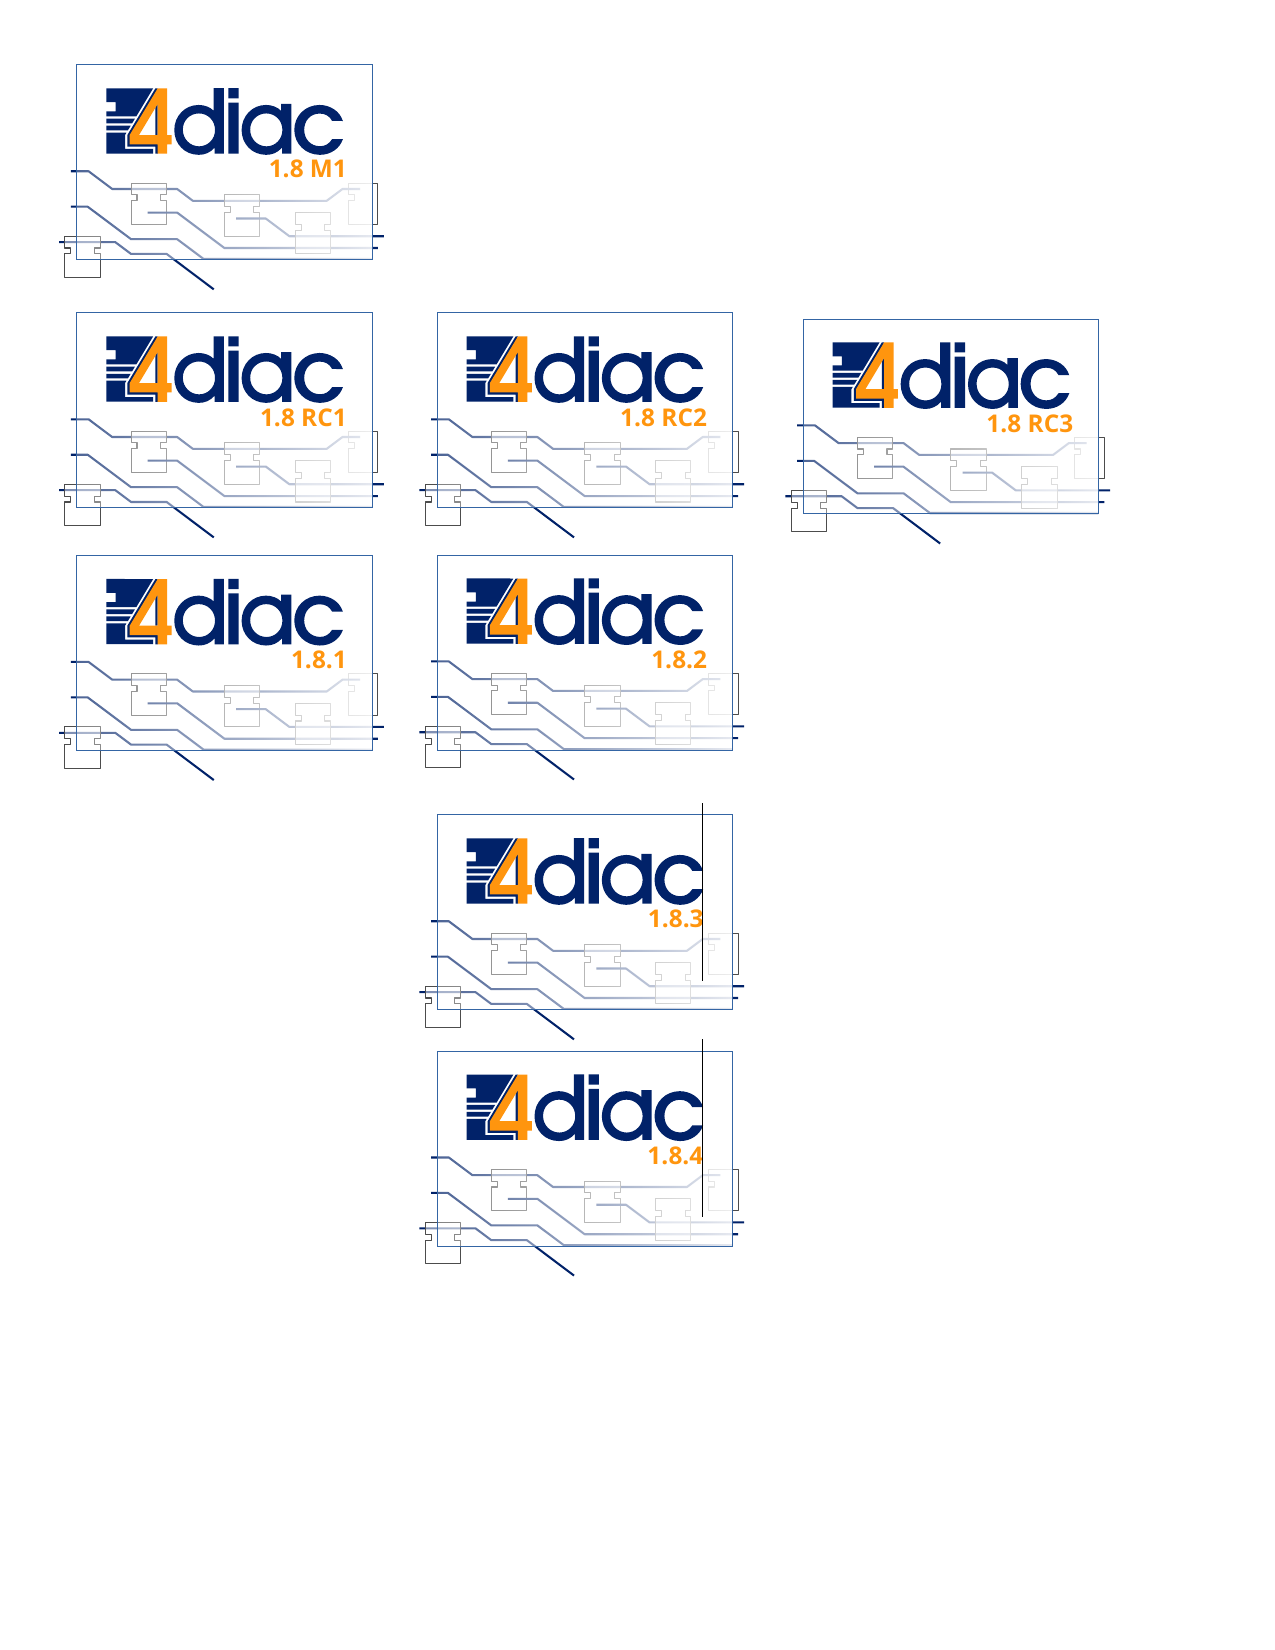

1.8 M1
1.8 RC1
1.8 RC2
1.8 RC3
1.8.2
1.8.1
1.8.3
1.8.4